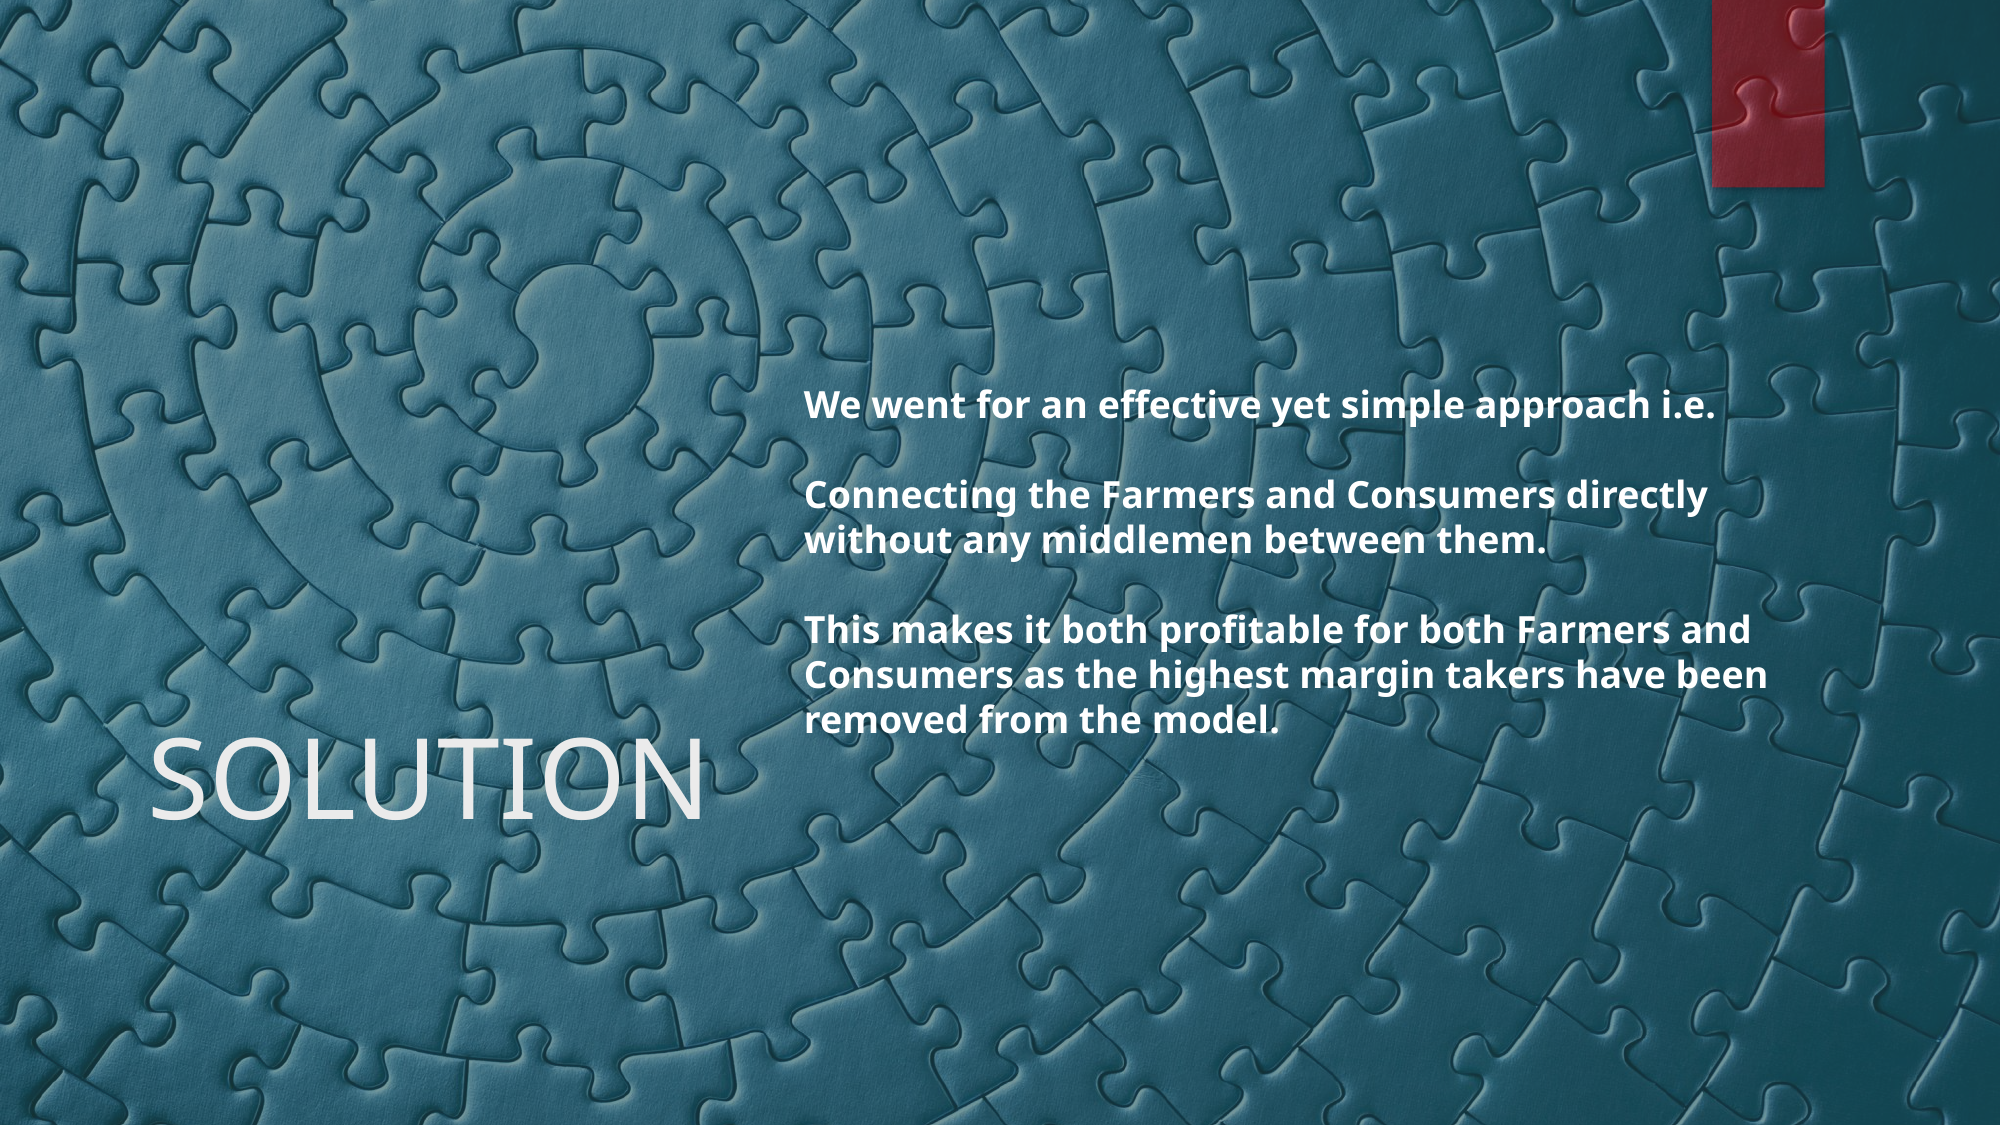

# SOLUTION
We went for an effective yet simple approach i.e.
Connecting the Farmers and Consumers directly without any middlemen between them.
This makes it both profitable for both Farmers and Consumers as the highest margin takers have been removed from the model.